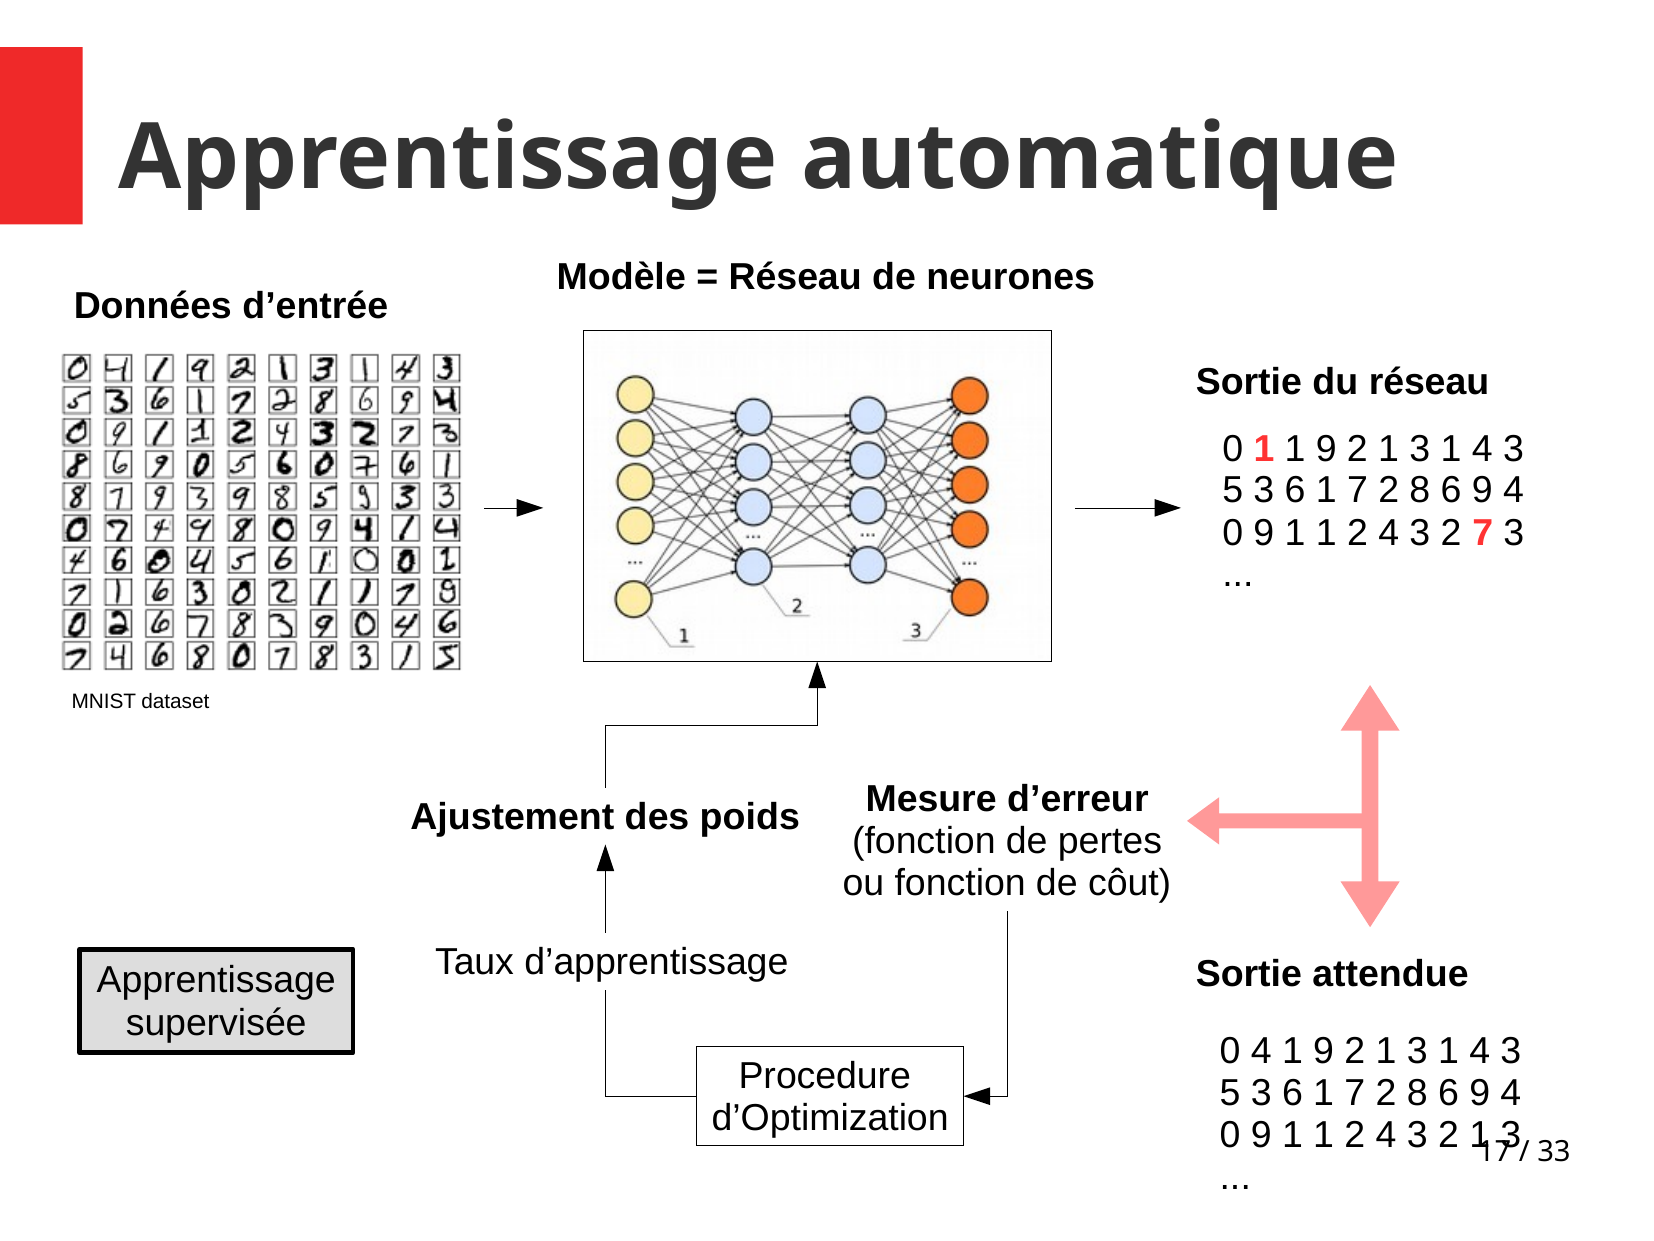

# Apprentissage automatique
Modèle = Réseau de neurones
Données d’entrée
Sortie du réseau
0 1 1 9 2 1 3 1 4 3
5 3 6 1 7 2 8 6 9 4
0 9 1 1 2 4 3 2 7 3
...
MNIST dataset
Mesure d’erreur
 (fonction de pertes
ou fonction de côut)
Ajustement des poids
Taux d’apprentissage
Sortie attendue
Apprentissage
supervisée
0 4 1 9 2 1 3 1 4 3
5 3 6 1 7 2 8 6 9 4
0 9 1 1 2 4 3 2 1 3
...
Procedure
d’Optimization
17